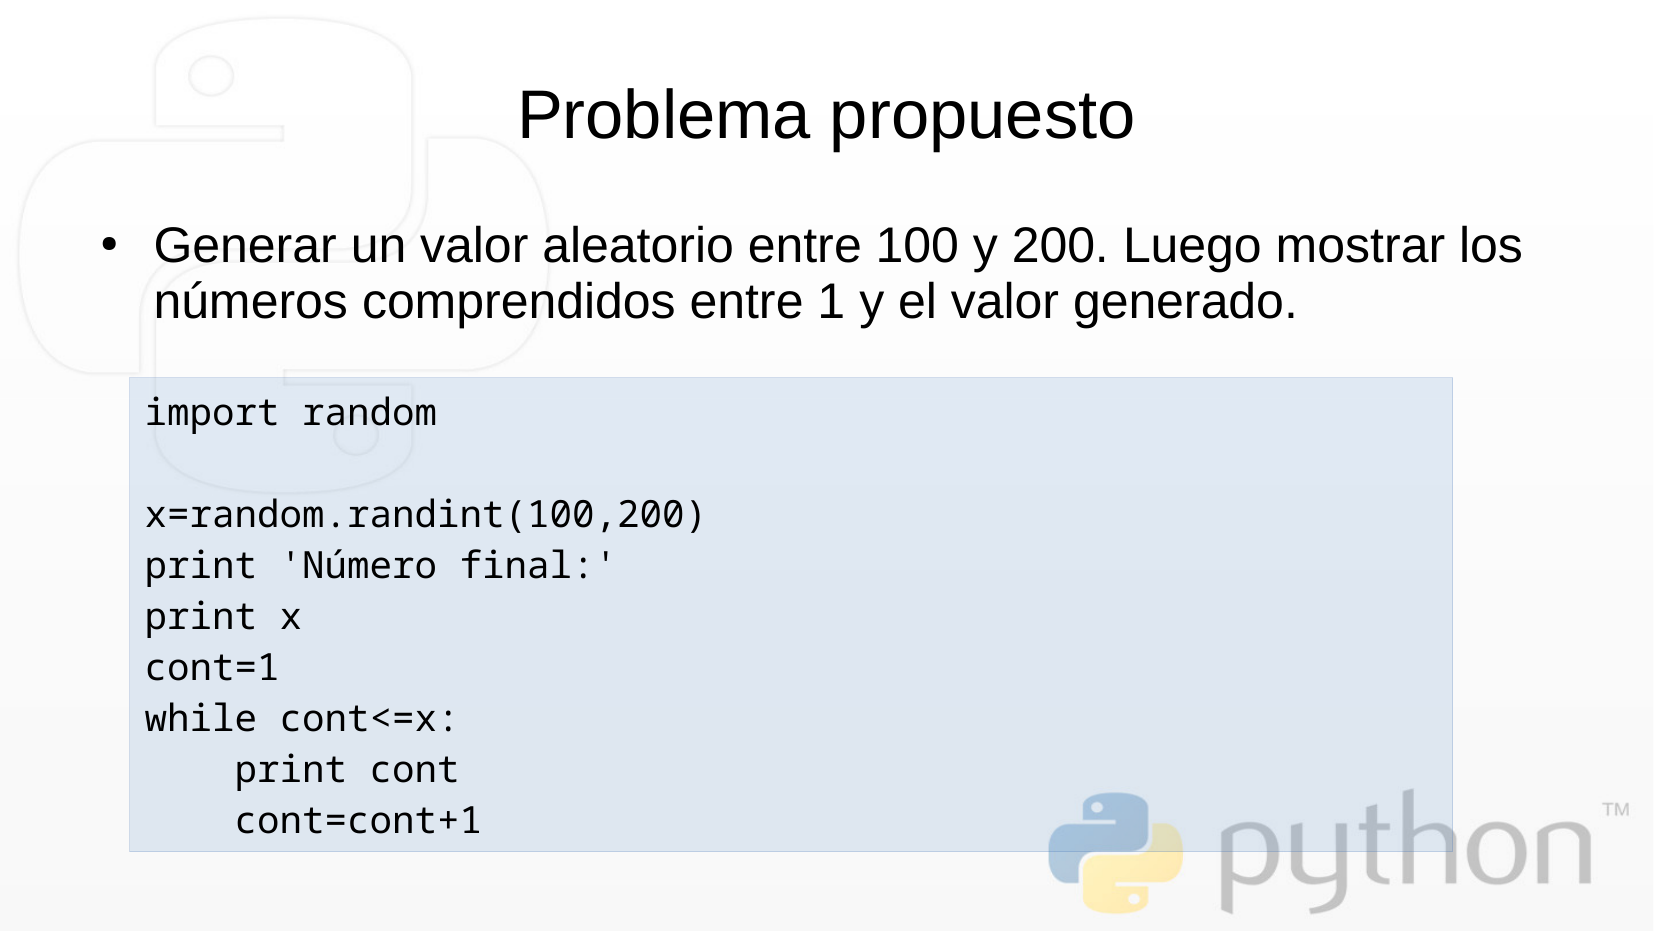

# Problema propuesto
Generar un valor aleatorio entre 100 y 200. Luego mostrar los números comprendidos entre 1 y el valor generado.
import random
x=random.randint(100,200)
print 'Número final:'
print x
cont=1
while cont<=x:
 print cont
 cont=cont+1